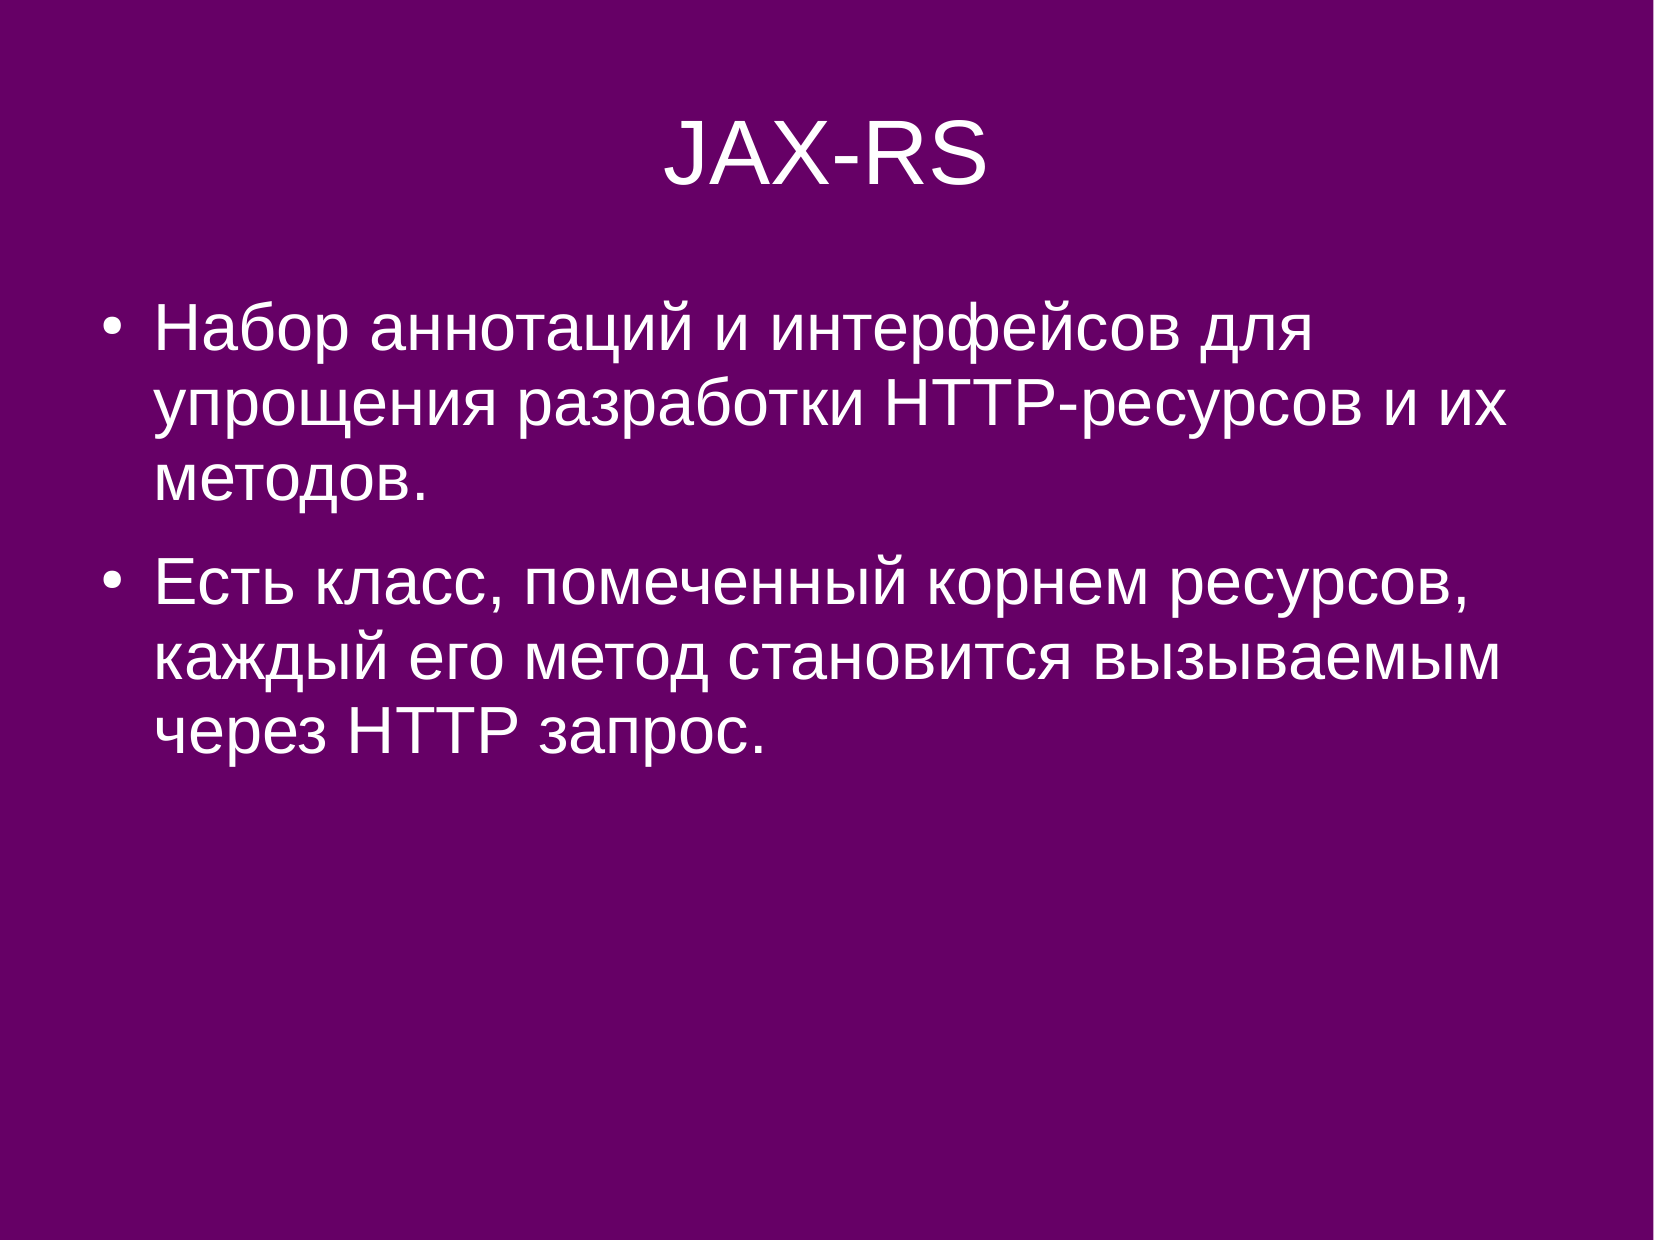

# JAX-RS
Набор аннотаций и интерфейсов для упрощения разработки HTTP-ресурсов и их методов.
Есть класс, помеченный корнем ресурсов, каждый его метод становится вызываемым через HTTP запрос.